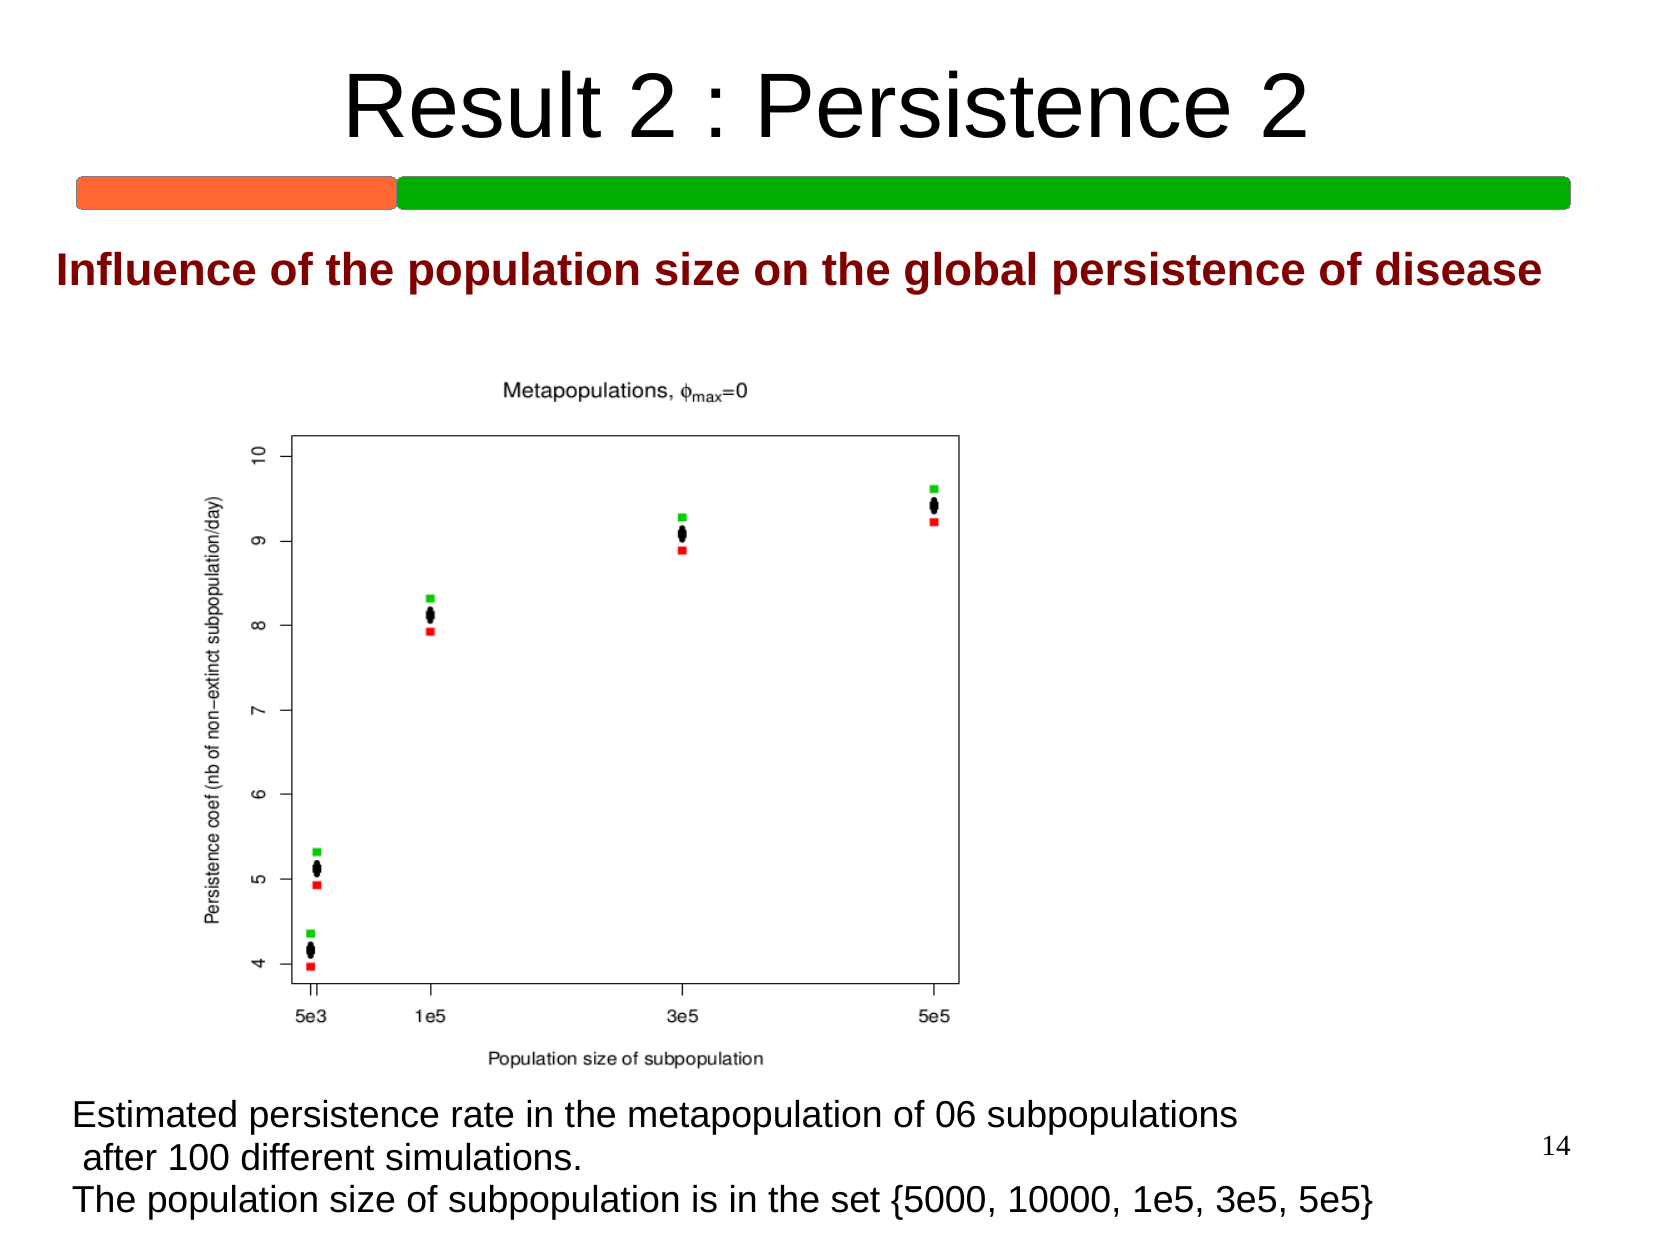

# Result 2 : Persistence 2
Influence of the population size on the global persistence of disease
Estimated persistence rate in the metapopulation of 06 subpopulations
 after 100 different simulations.
The population size of subpopulation is in the set {5000, 10000, 1e5, 3e5, 5e5}
14